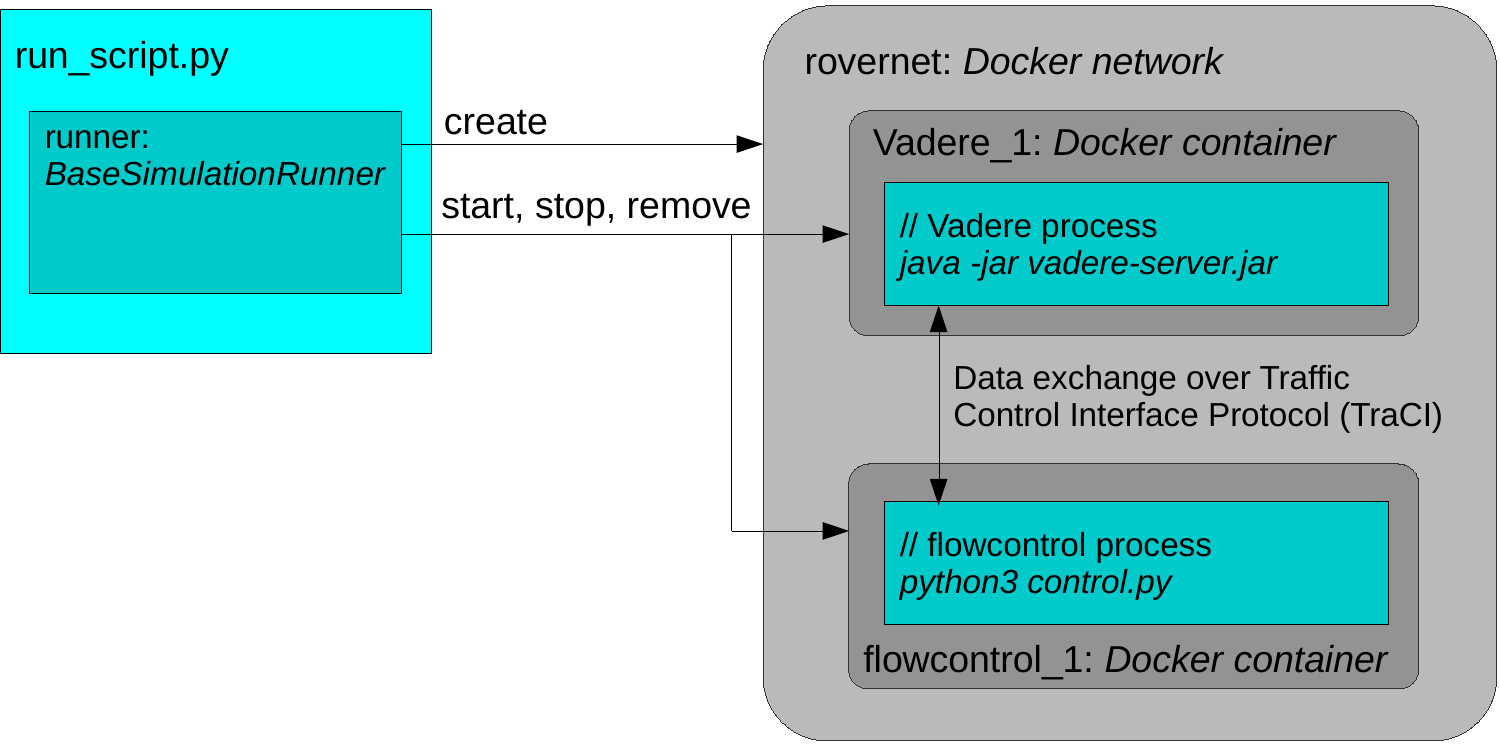

run_script.py
rovernet: Docker network
create
runner: BaseSimulationRunner
Vadere_1: Docker container
start, stop, remove
// Vadere process
java -jar vadere-server.jar
Data exchange over Traffic
Control Interface Protocol (TraCI)
// flowcontrol process
python3 control.py
flowcontrol_1: Docker container